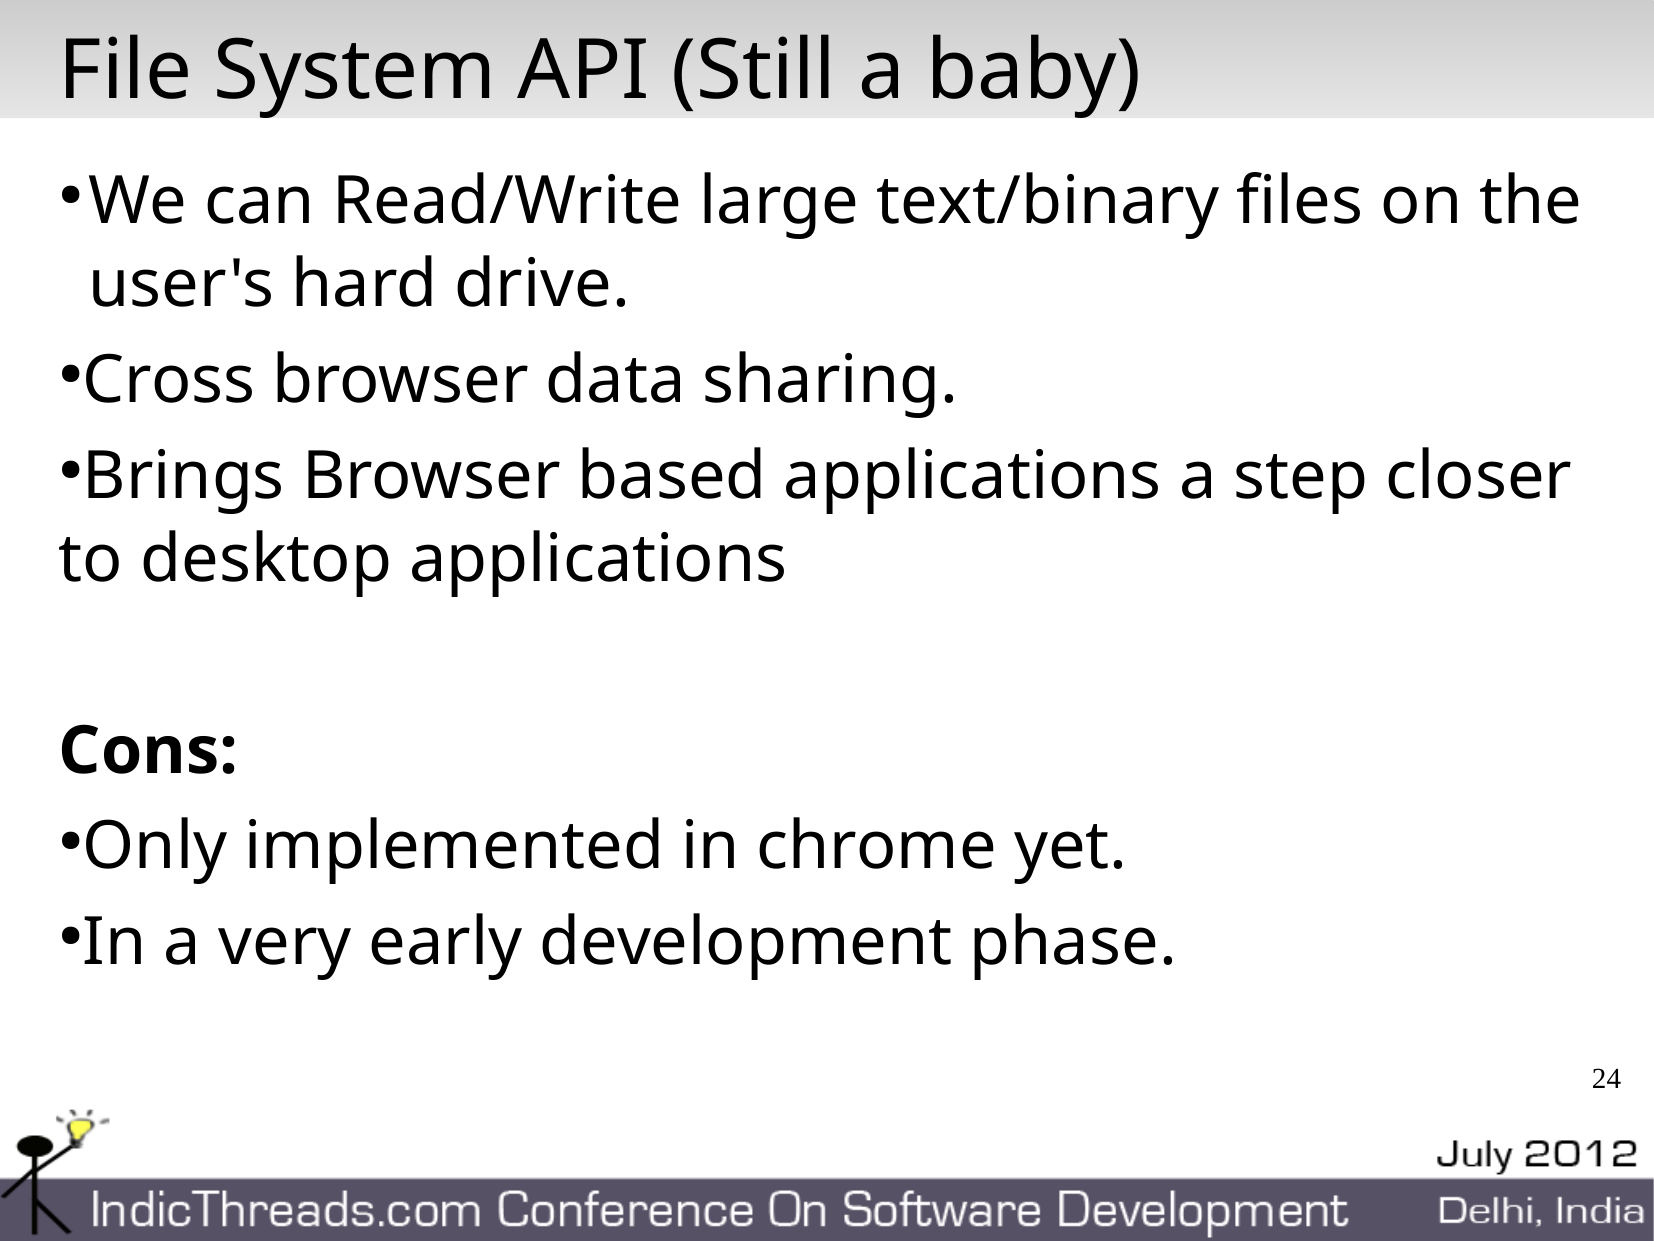

# File System API (Still a baby)
We can Read/Write large text/binary files on the user's hard drive.
Cross browser data sharing.
Brings Browser based applications a step closer to desktop applications
Cons:
Only implemented in chrome yet.
In a very early development phase.
24